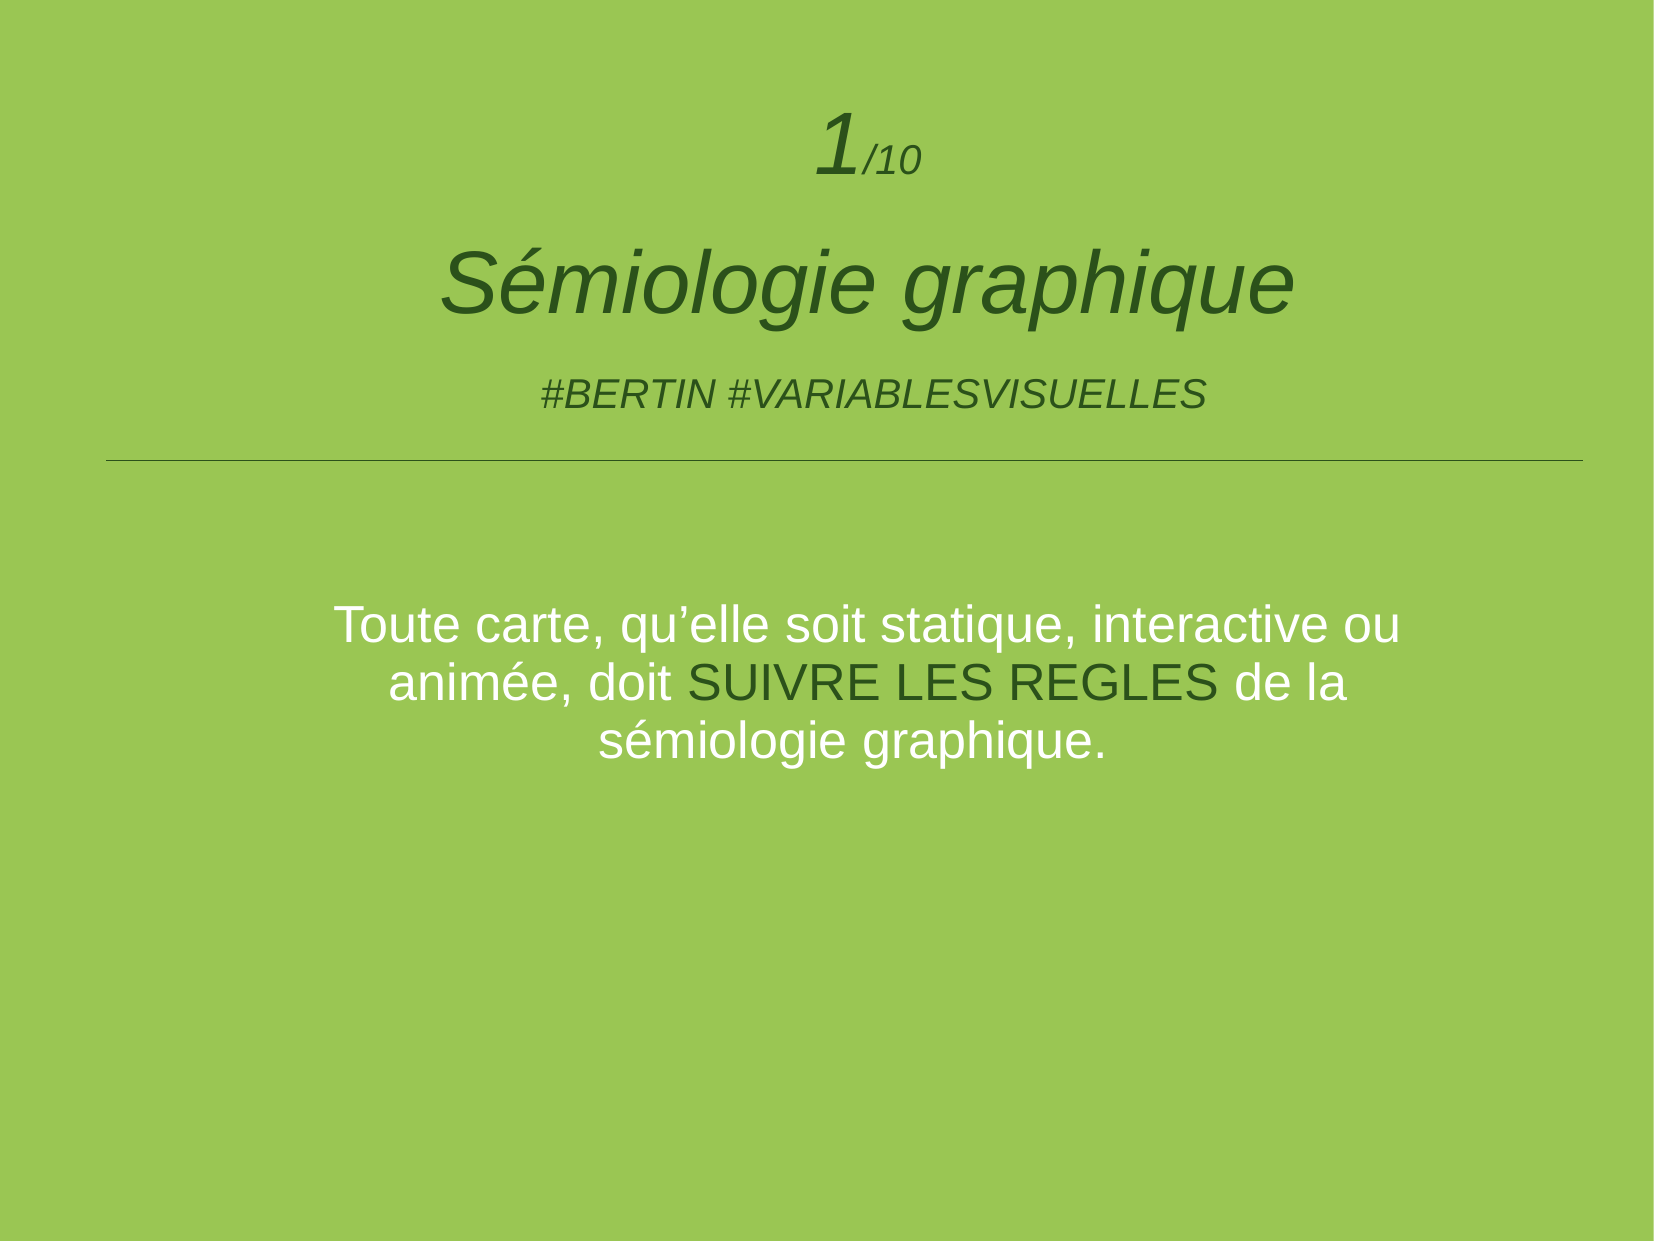

# 1/10
Sémiologie graphique
 #BERTIN #VARIABLESVISUELLES
Toute carte, qu’elle soit statique, interactive ou animée, doit SUIVRE LES REGLES de la sémiologie graphique.